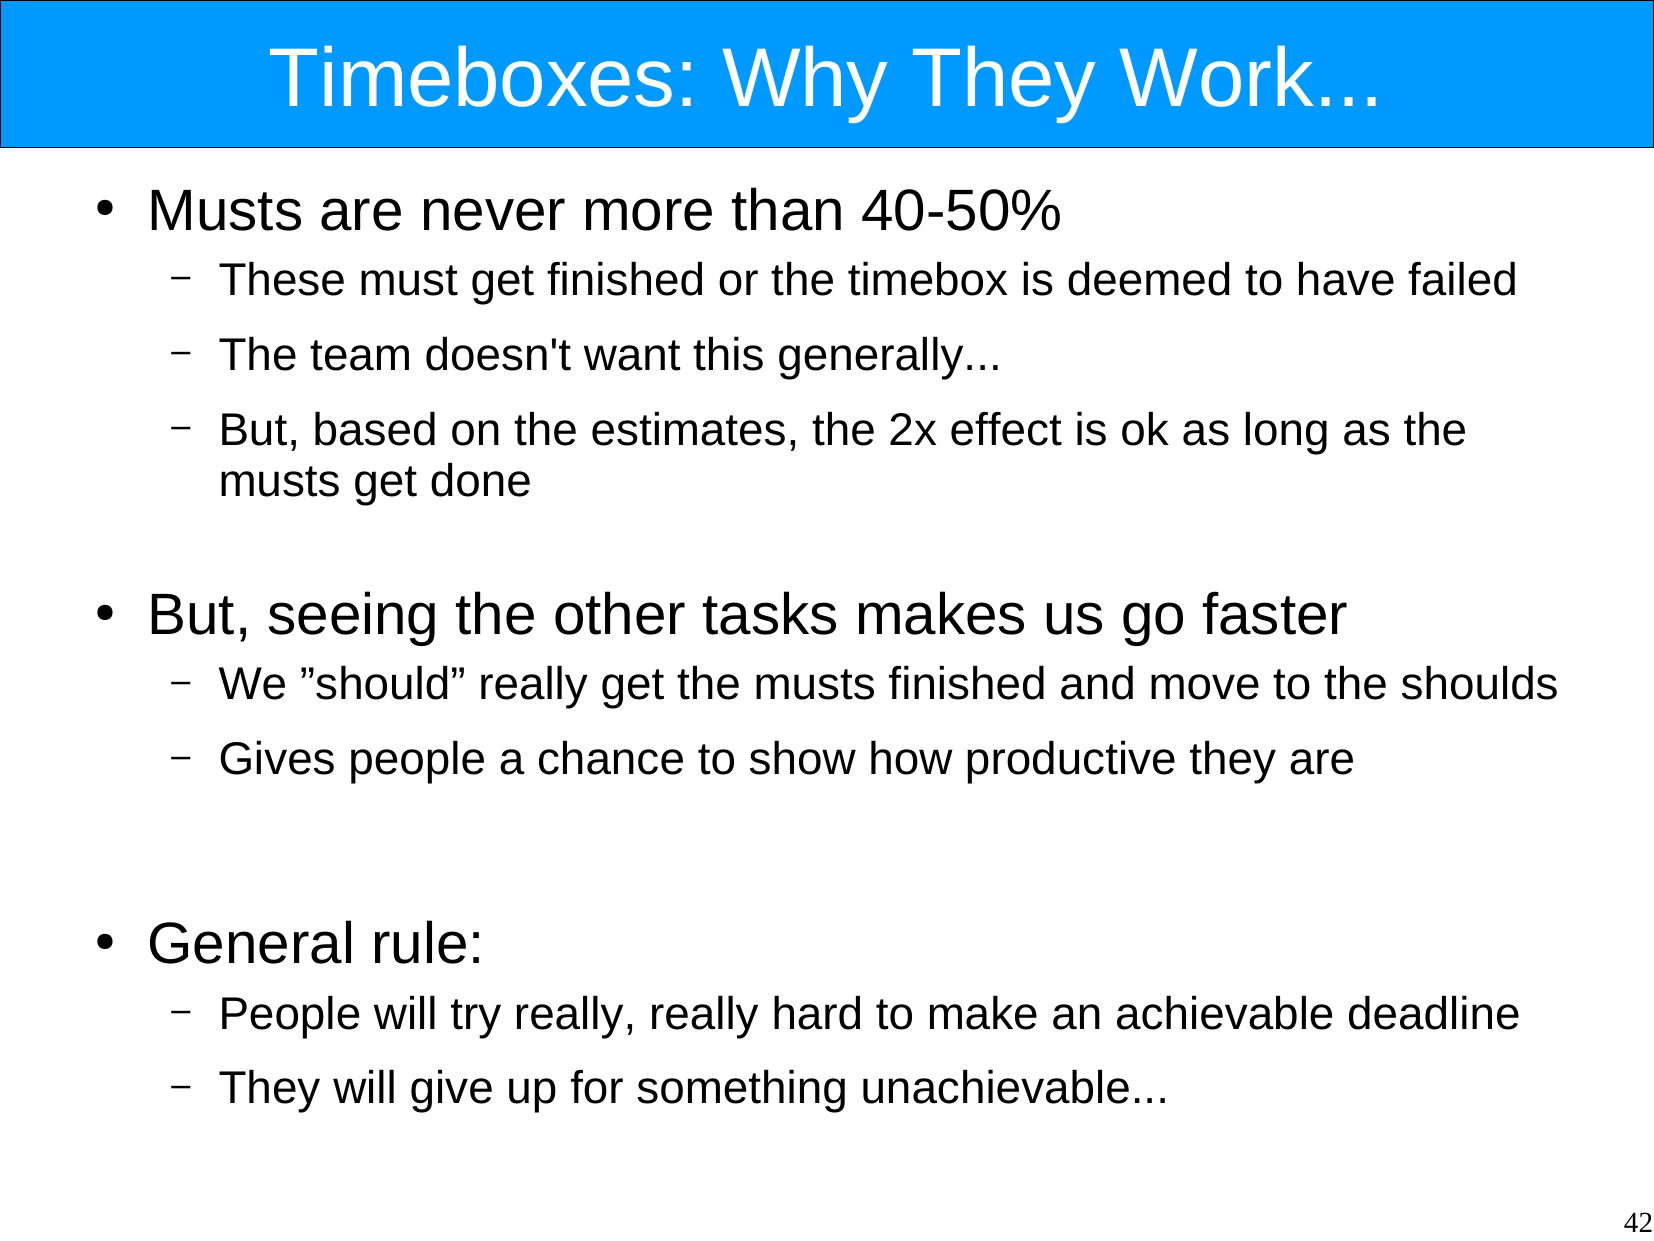

# Timeboxes: Why They Work...
Musts are never more than 40-50%
These must get finished or the timebox is deemed to have failed
The team doesn't want this generally...
But, based on the estimates, the 2x effect is ok as long as the musts get done
But, seeing the other tasks makes us go faster
We ”should” really get the musts finished and move to the shoulds
Gives people a chance to show how productive they are
General rule:
People will try really, really hard to make an achievable deadline
They will give up for something unachievable...
42